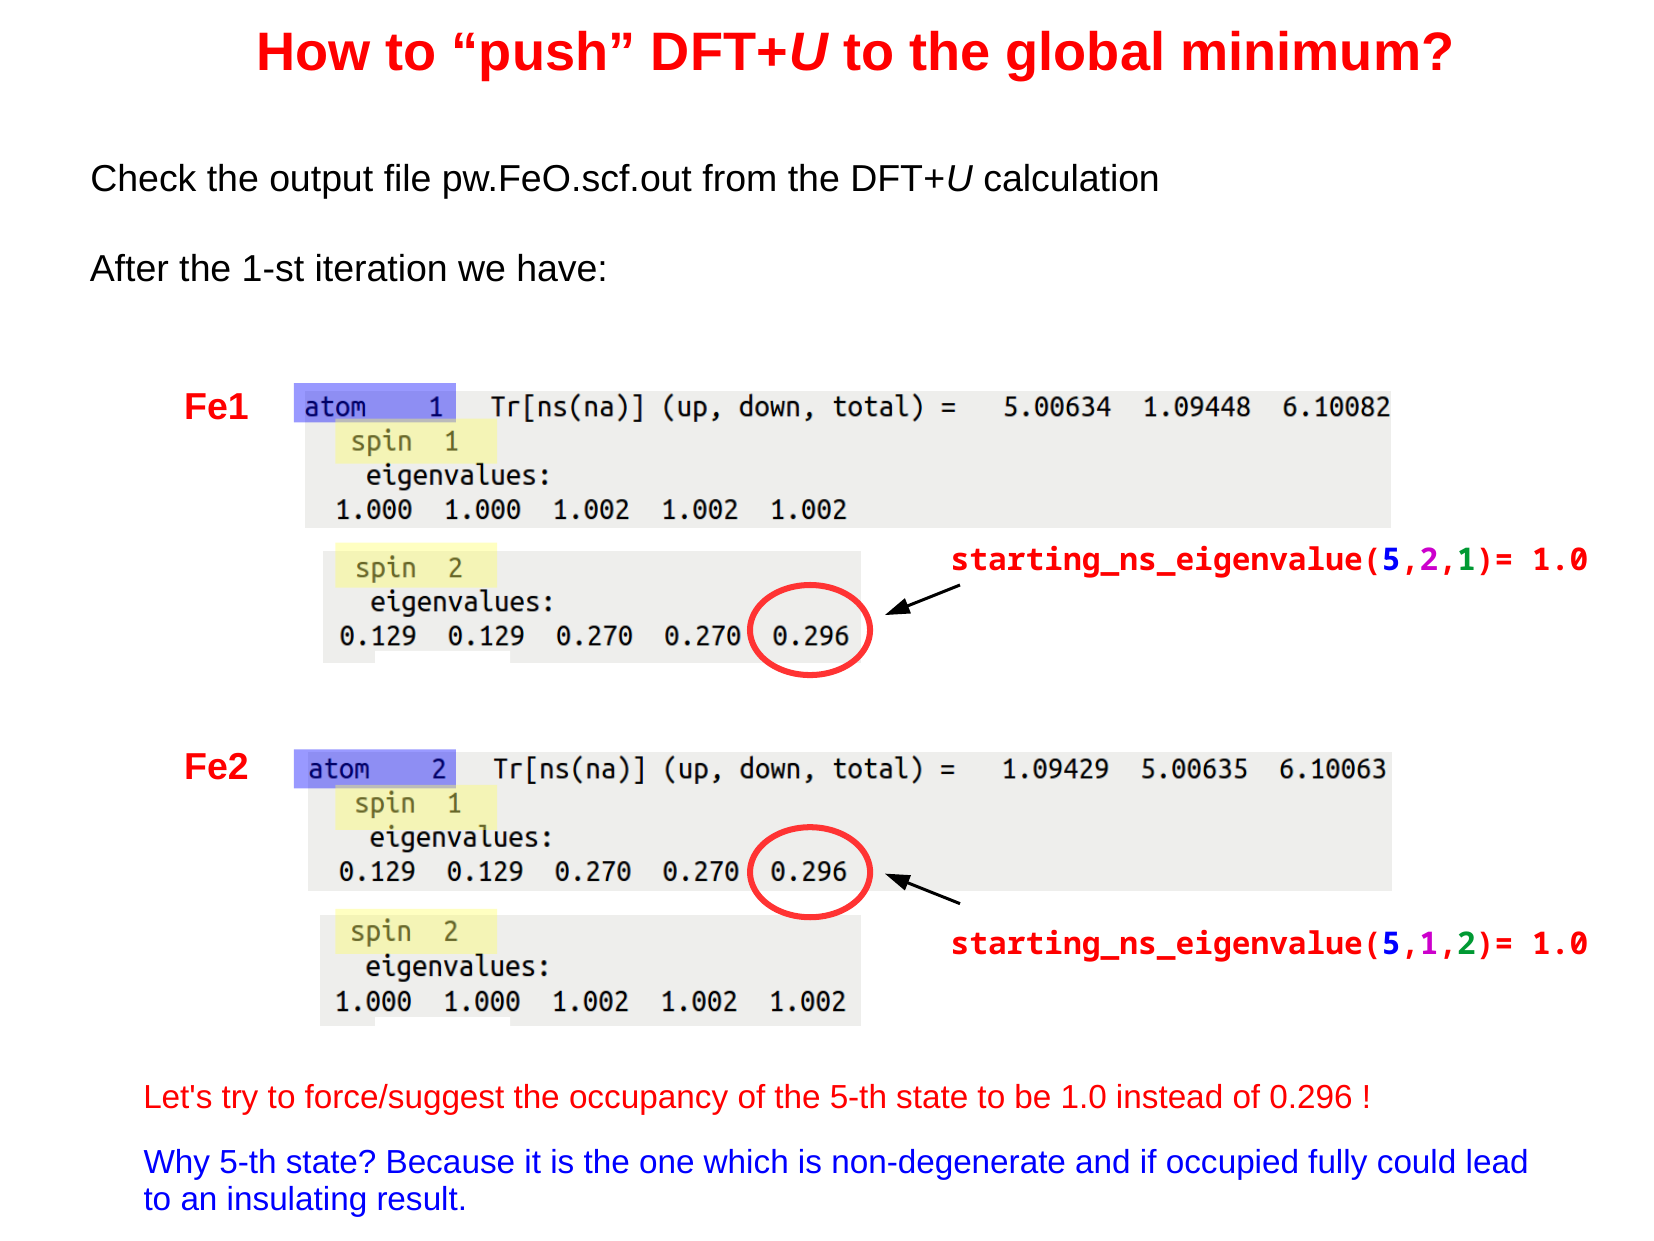

# How to “push” DFT+U to the global minimum?
Check the output file pw.FeO.scf.out from the DFT+U calculation
After the 1-st iteration we have:
Fe1
starting_ns_eigenvalue(5,2,1)= 1.0
Fe2
starting_ns_eigenvalue(5,1,2)= 1.0
Let's try to force/suggest the occupancy of the 5-th state to be 1.0 instead of 0.296 !
Why 5-th state? Because it is the one which is non-degenerate and if occupied fully could lead
to an insulating result.